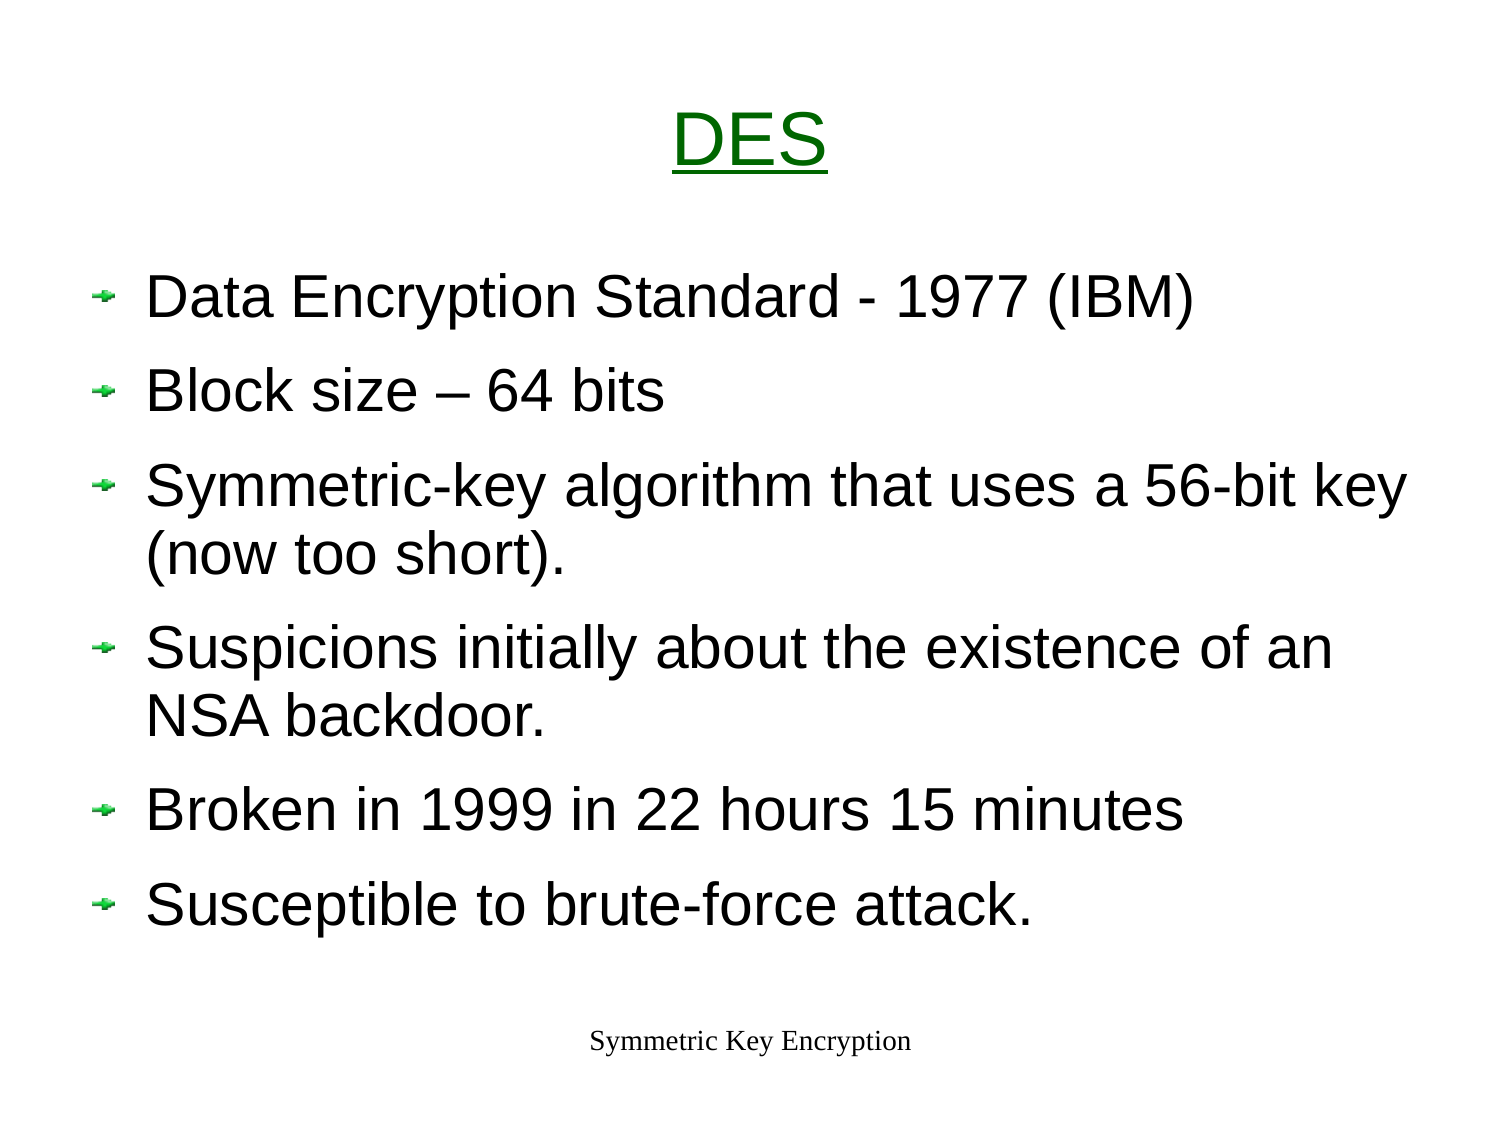

# DES
Data Encryption Standard - 1977 (IBM)
Block size – 64 bits
Symmetric-key algorithm that uses a 56-bit key (now too short).
Suspicions initially about the existence of an NSA backdoor.
Broken in 1999 in 22 hours 15 minutes
Susceptible to brute-force attack.
Symmetric Key Encryption